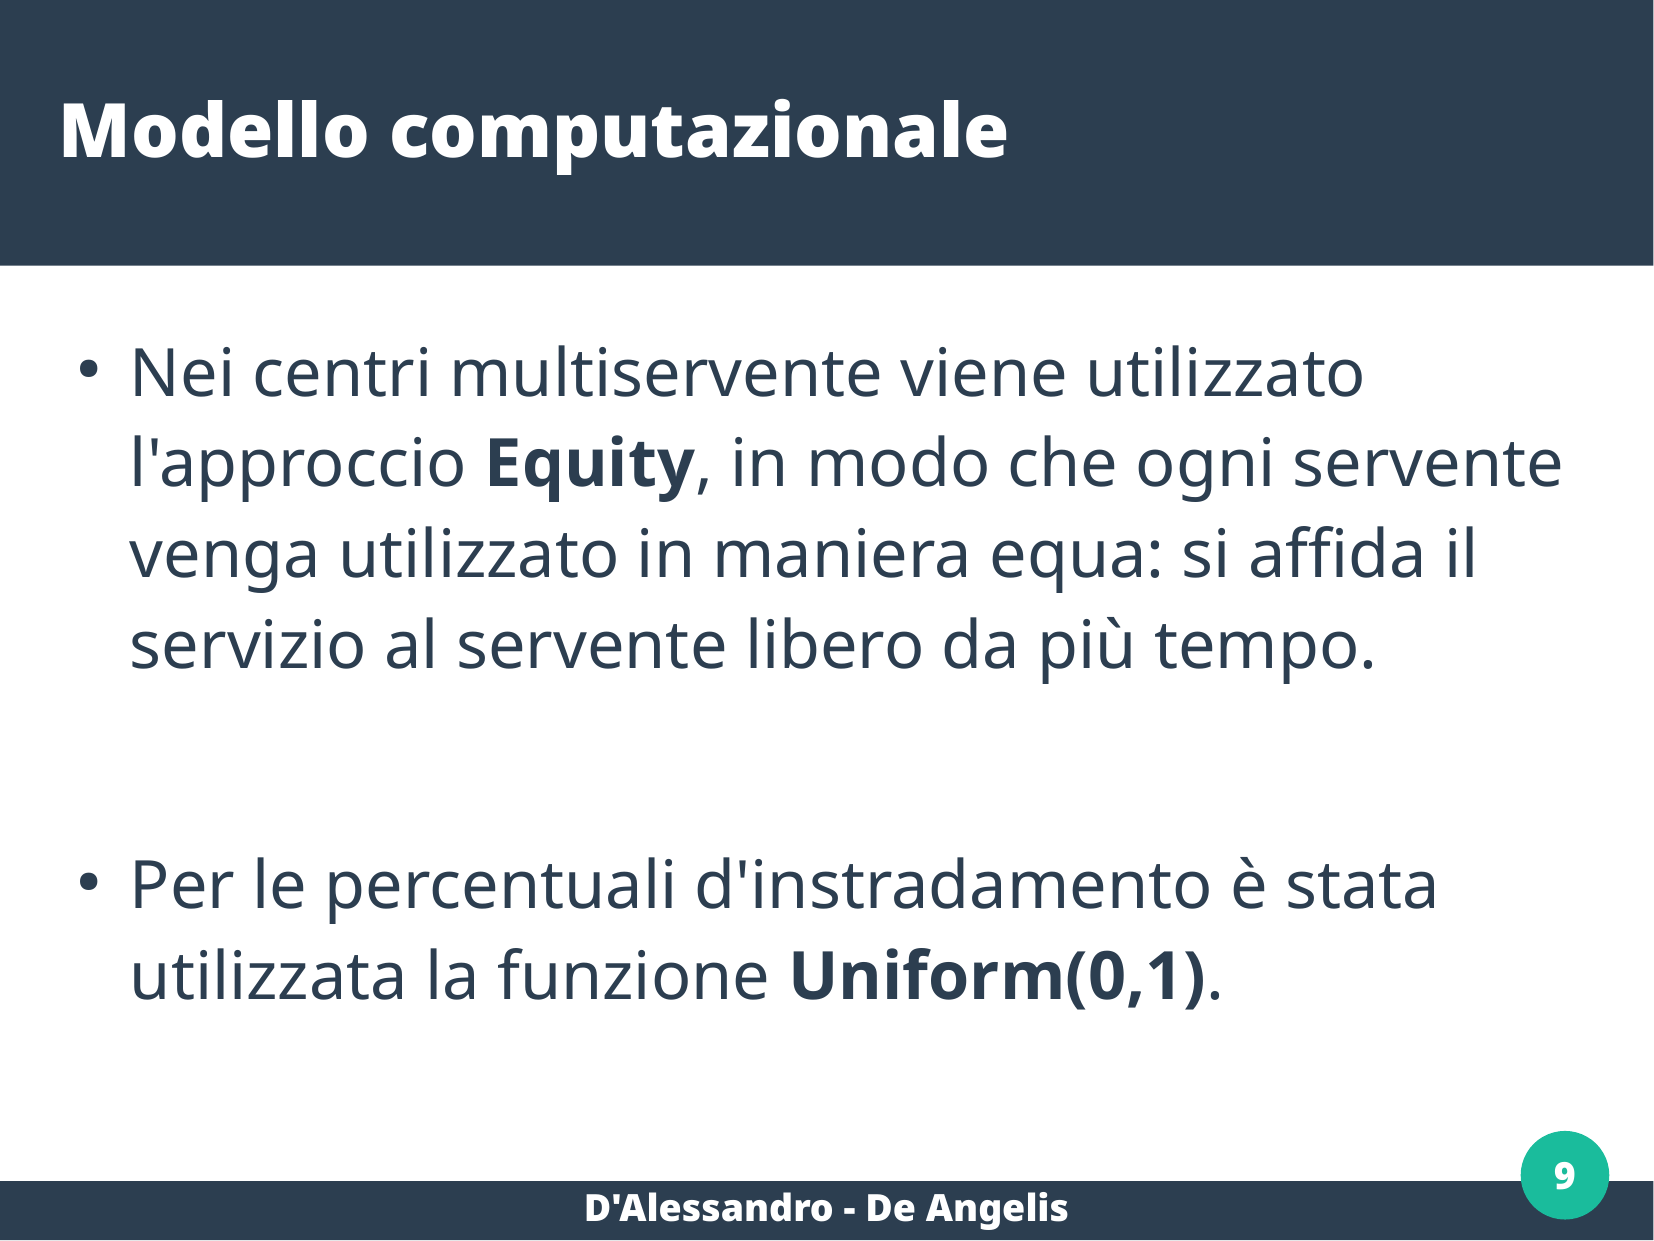

# Modello computazionale
Nei centri multiservente viene utilizzato l'approccio Equity, in modo che ogni servente venga utilizzato in maniera equa: si affida il servizio al servente libero da più tempo.
Per le percentuali d'instradamento è stata utilizzata la funzione Uniform(0,1).
9
D'Alessandro - De Angelis